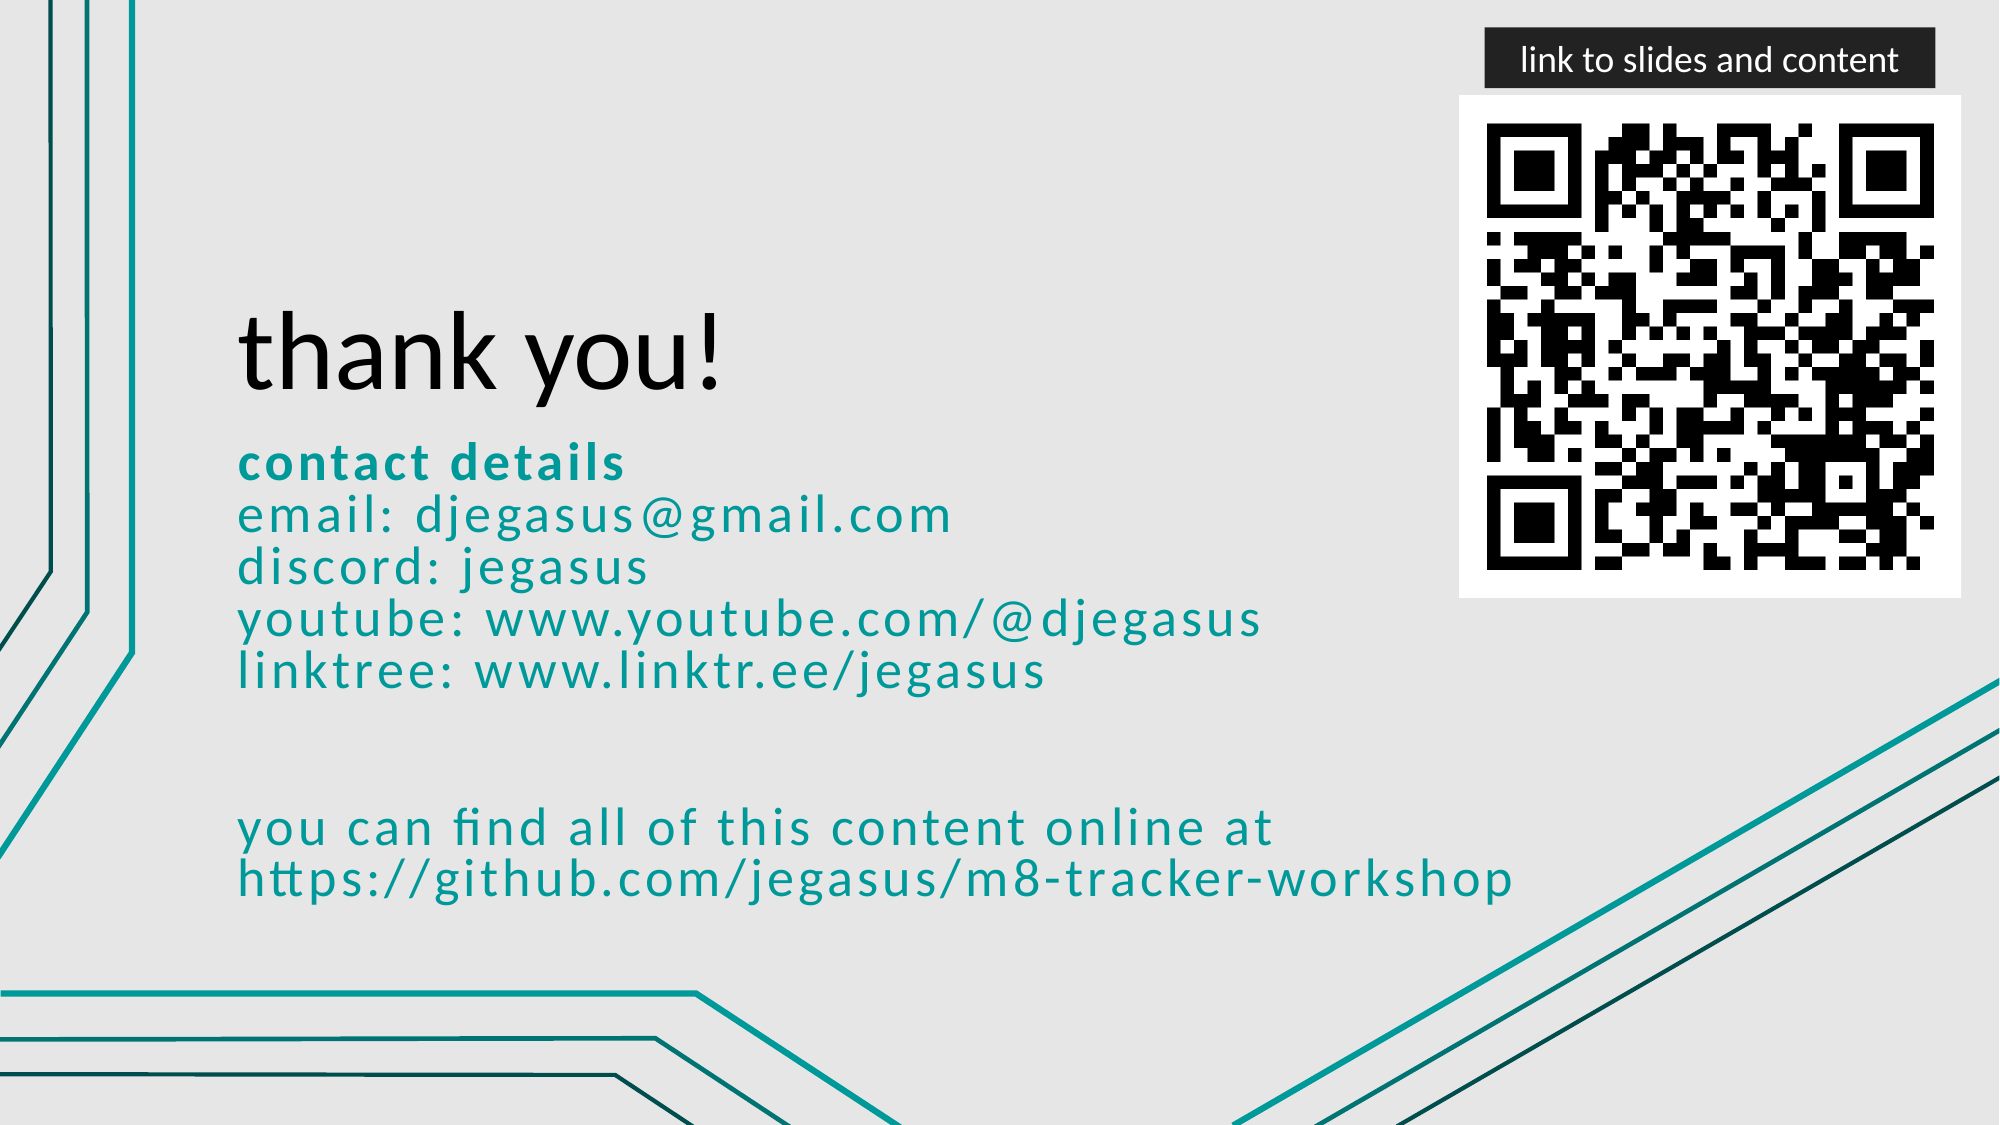

link to slides and content
# thank you!
contact details
email: djegasus@gmail.com
discord: jegasus
youtube: www.youtube.com/@djegasus
linktree: www.linktr.ee/jegasus
you can find all of this content online at https://github.com/jegasus/m8-tracker-workshop